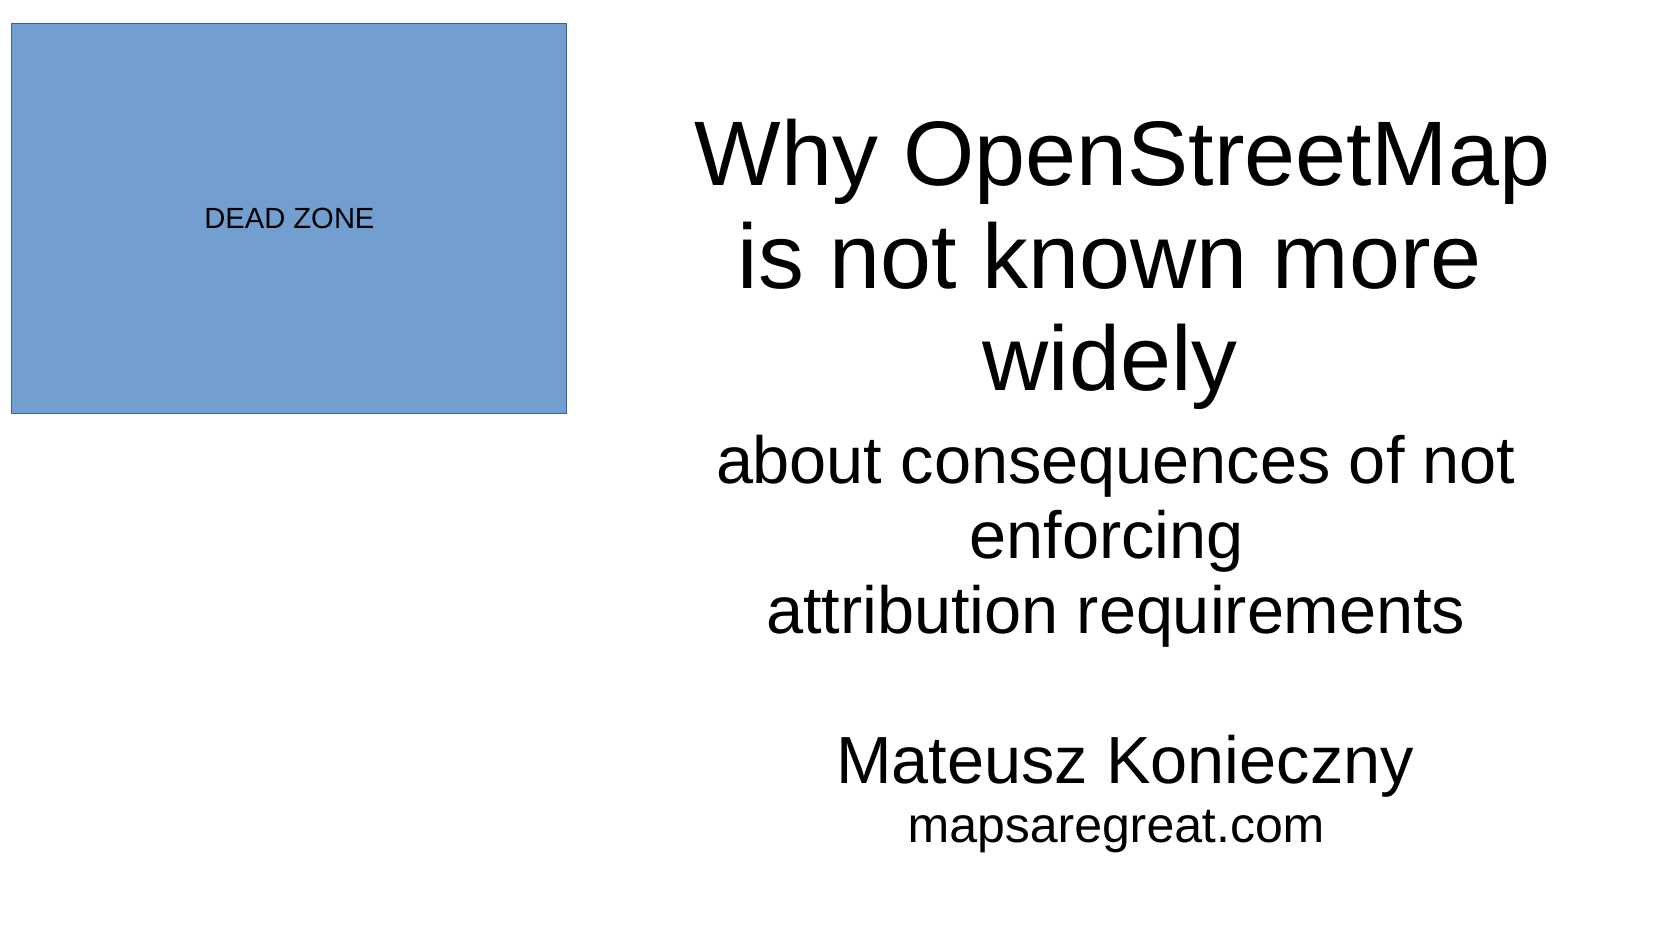

# Why OpenStreetMap is not known more widely
about consequences of not enforcing
attribution requirements
 Mateusz Konieczny
mapsaregreat.com